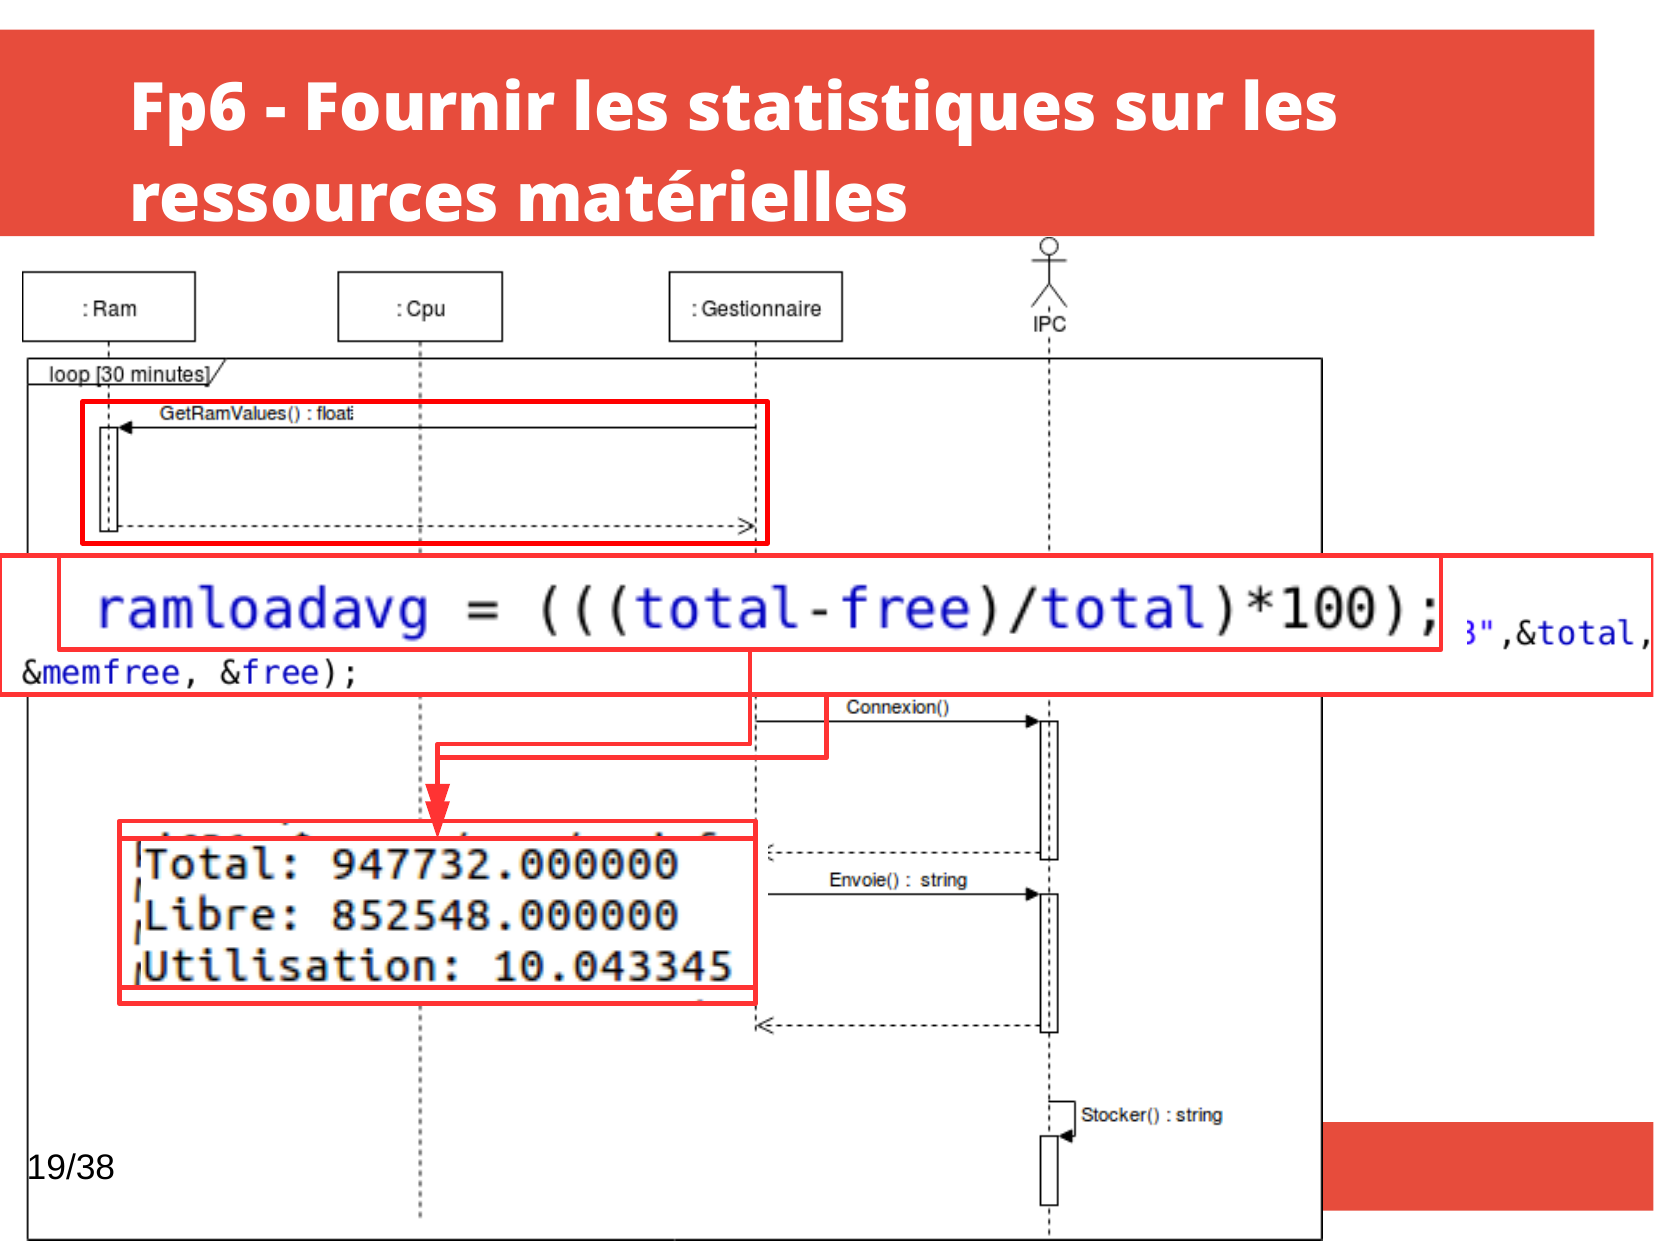

# Fp6 - Fournir les statistiques sur les ressources matérielles